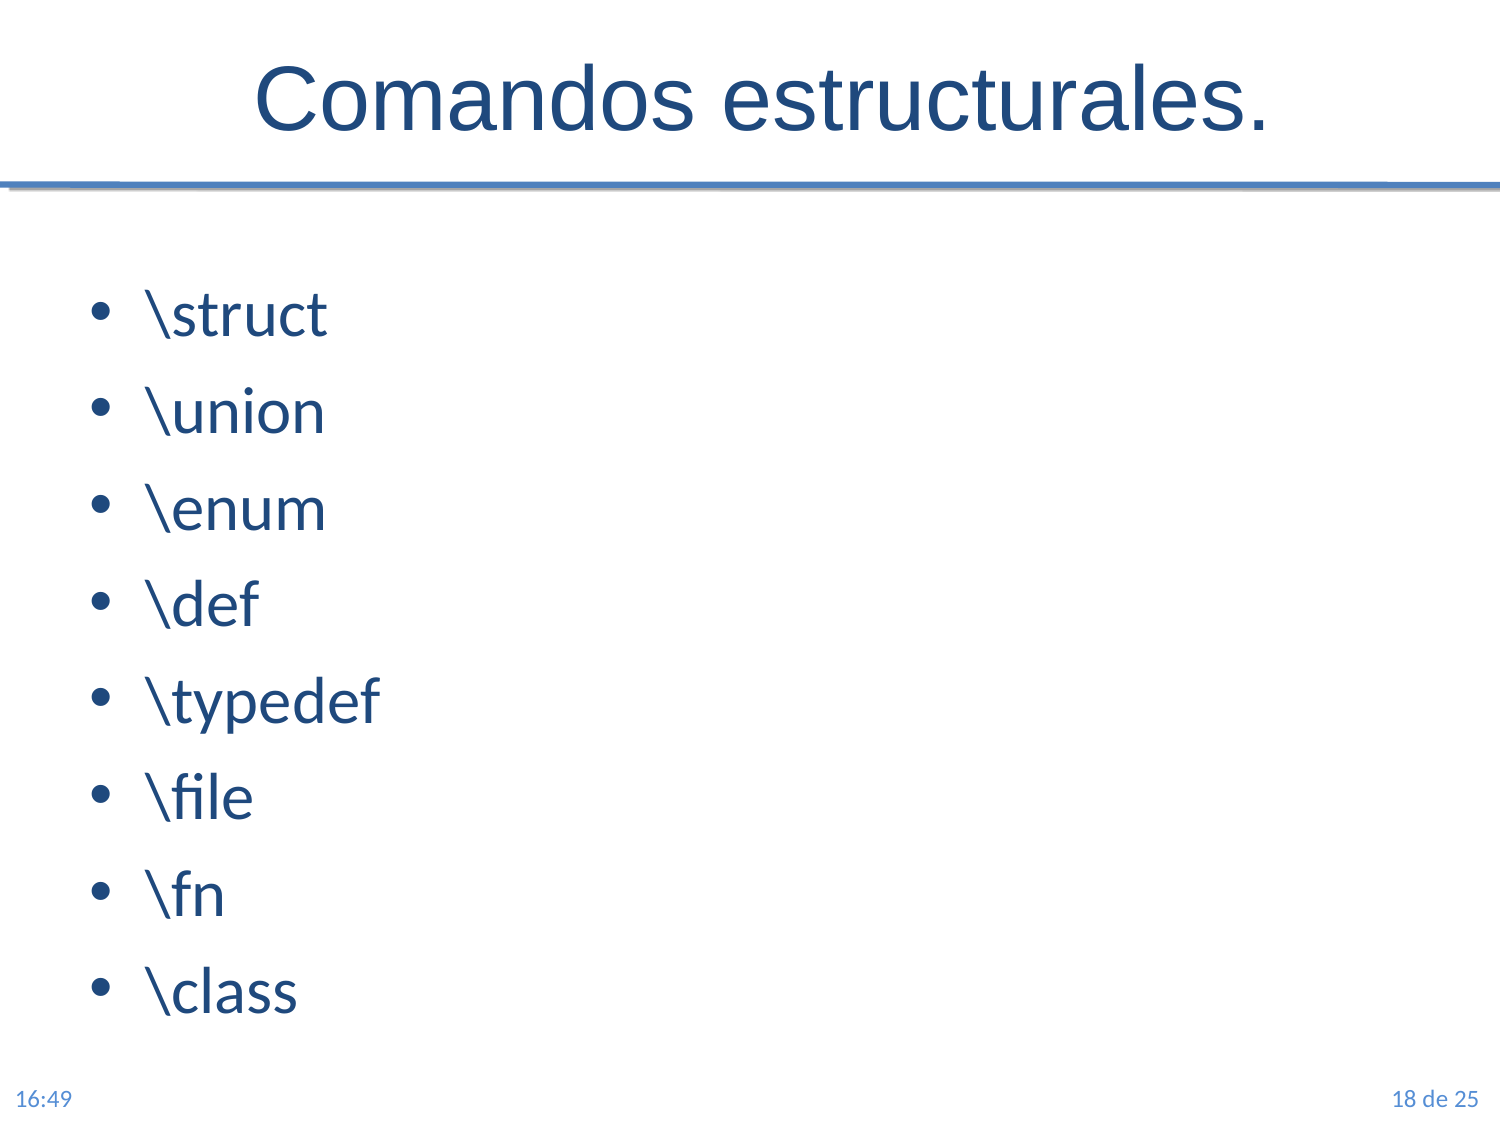

Comandos estructurales.
\struct
\union
\enum
\def
\typedef
\file
\fn
\class
16:49
 de 25